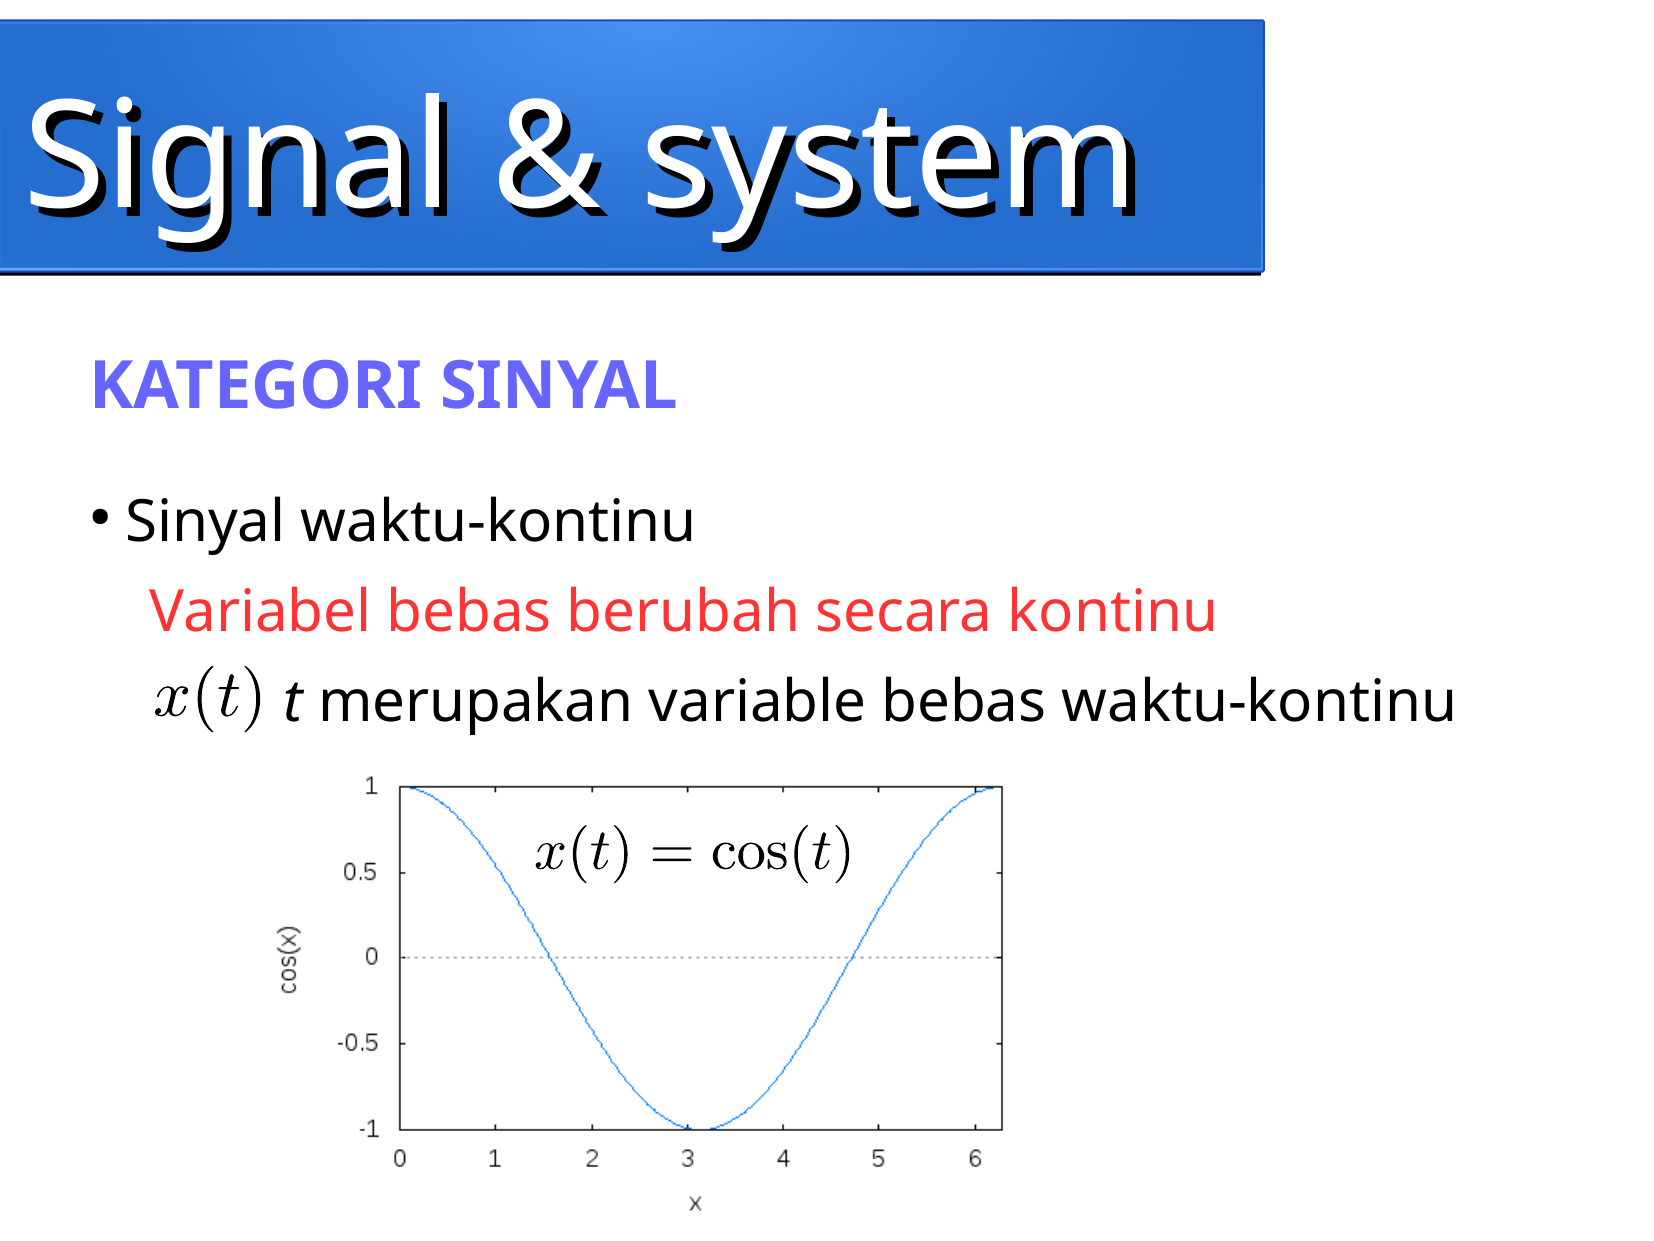

# Signal & system
KATEGORI SINYAL
Sinyal waktu-kontinu
Variabel bebas berubah secara kontinu
t merupakan variable bebas waktu-kontinu